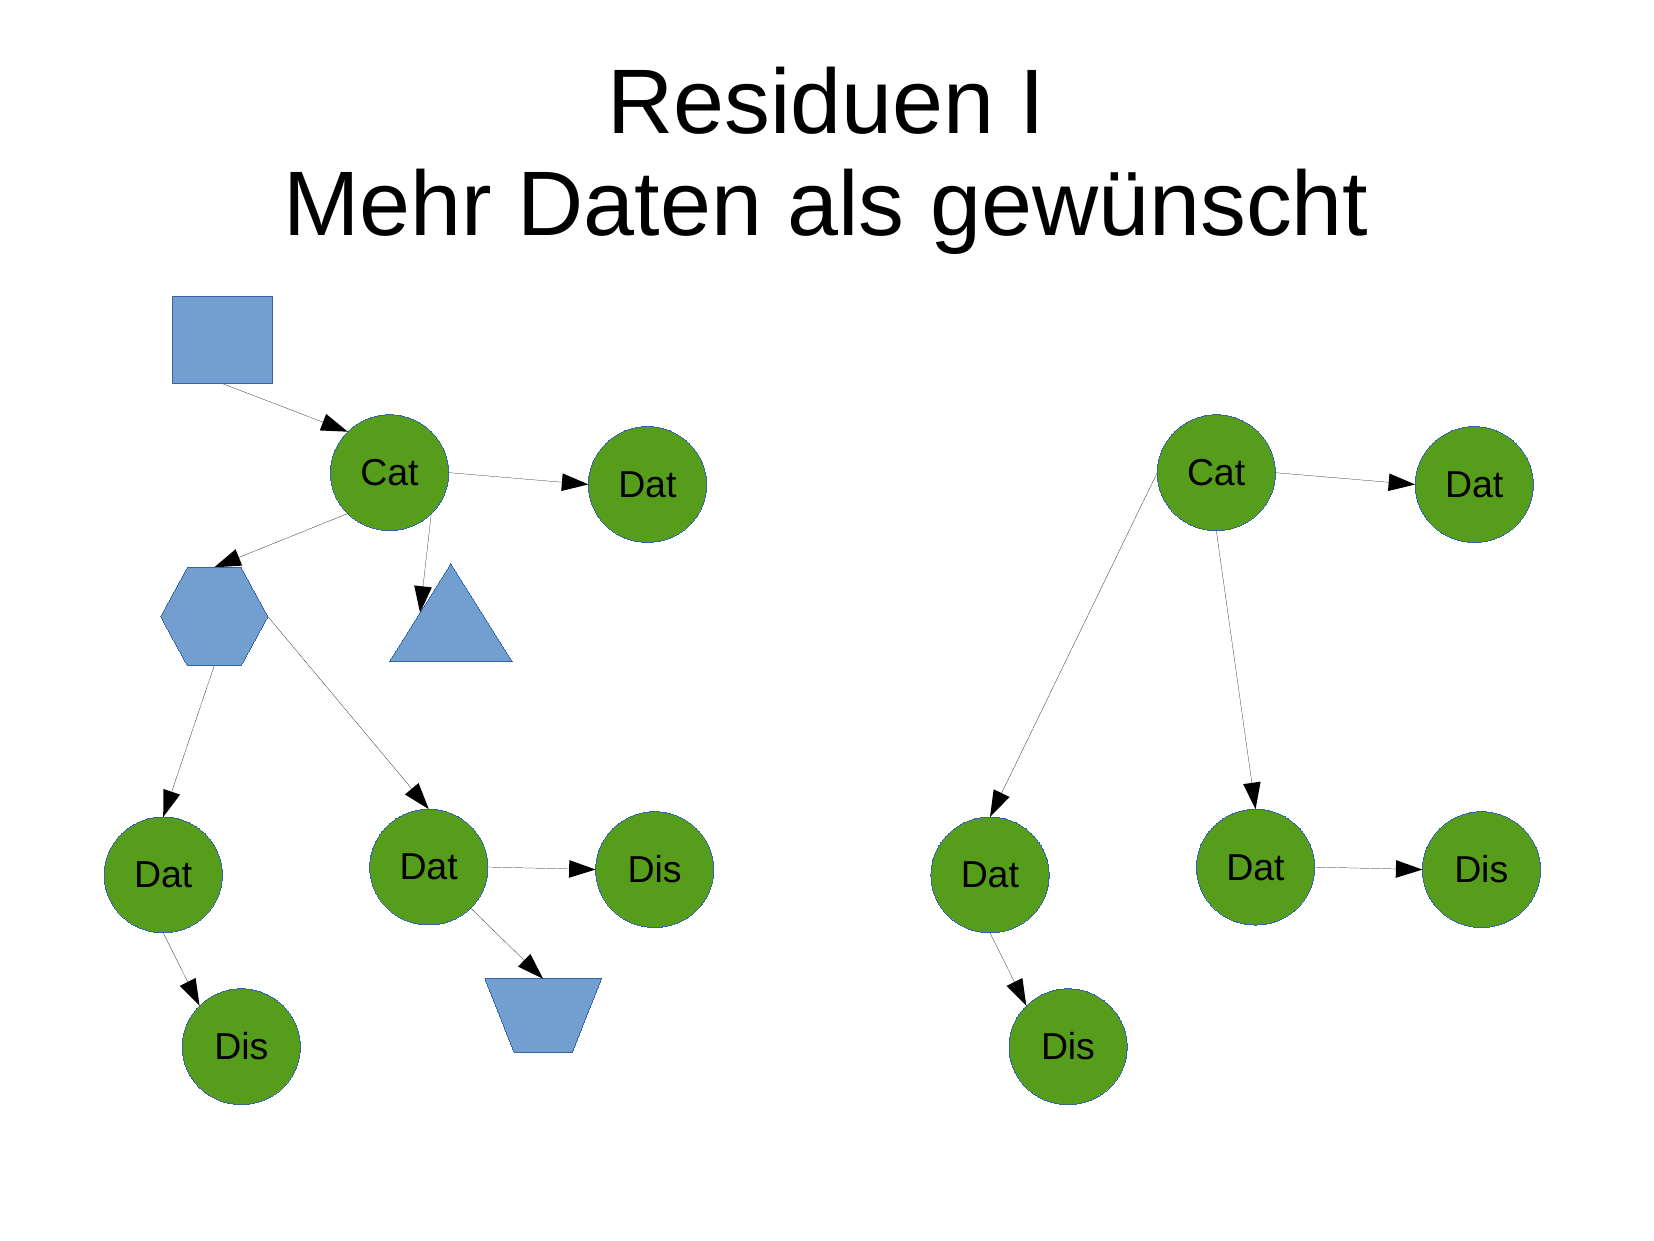

# Residuen I Mehr Daten als gewünscht
Cat
Cat
Dat
Dat
Dat
Dat
Dis
Dis
Dat
Dat
Dis
Dis